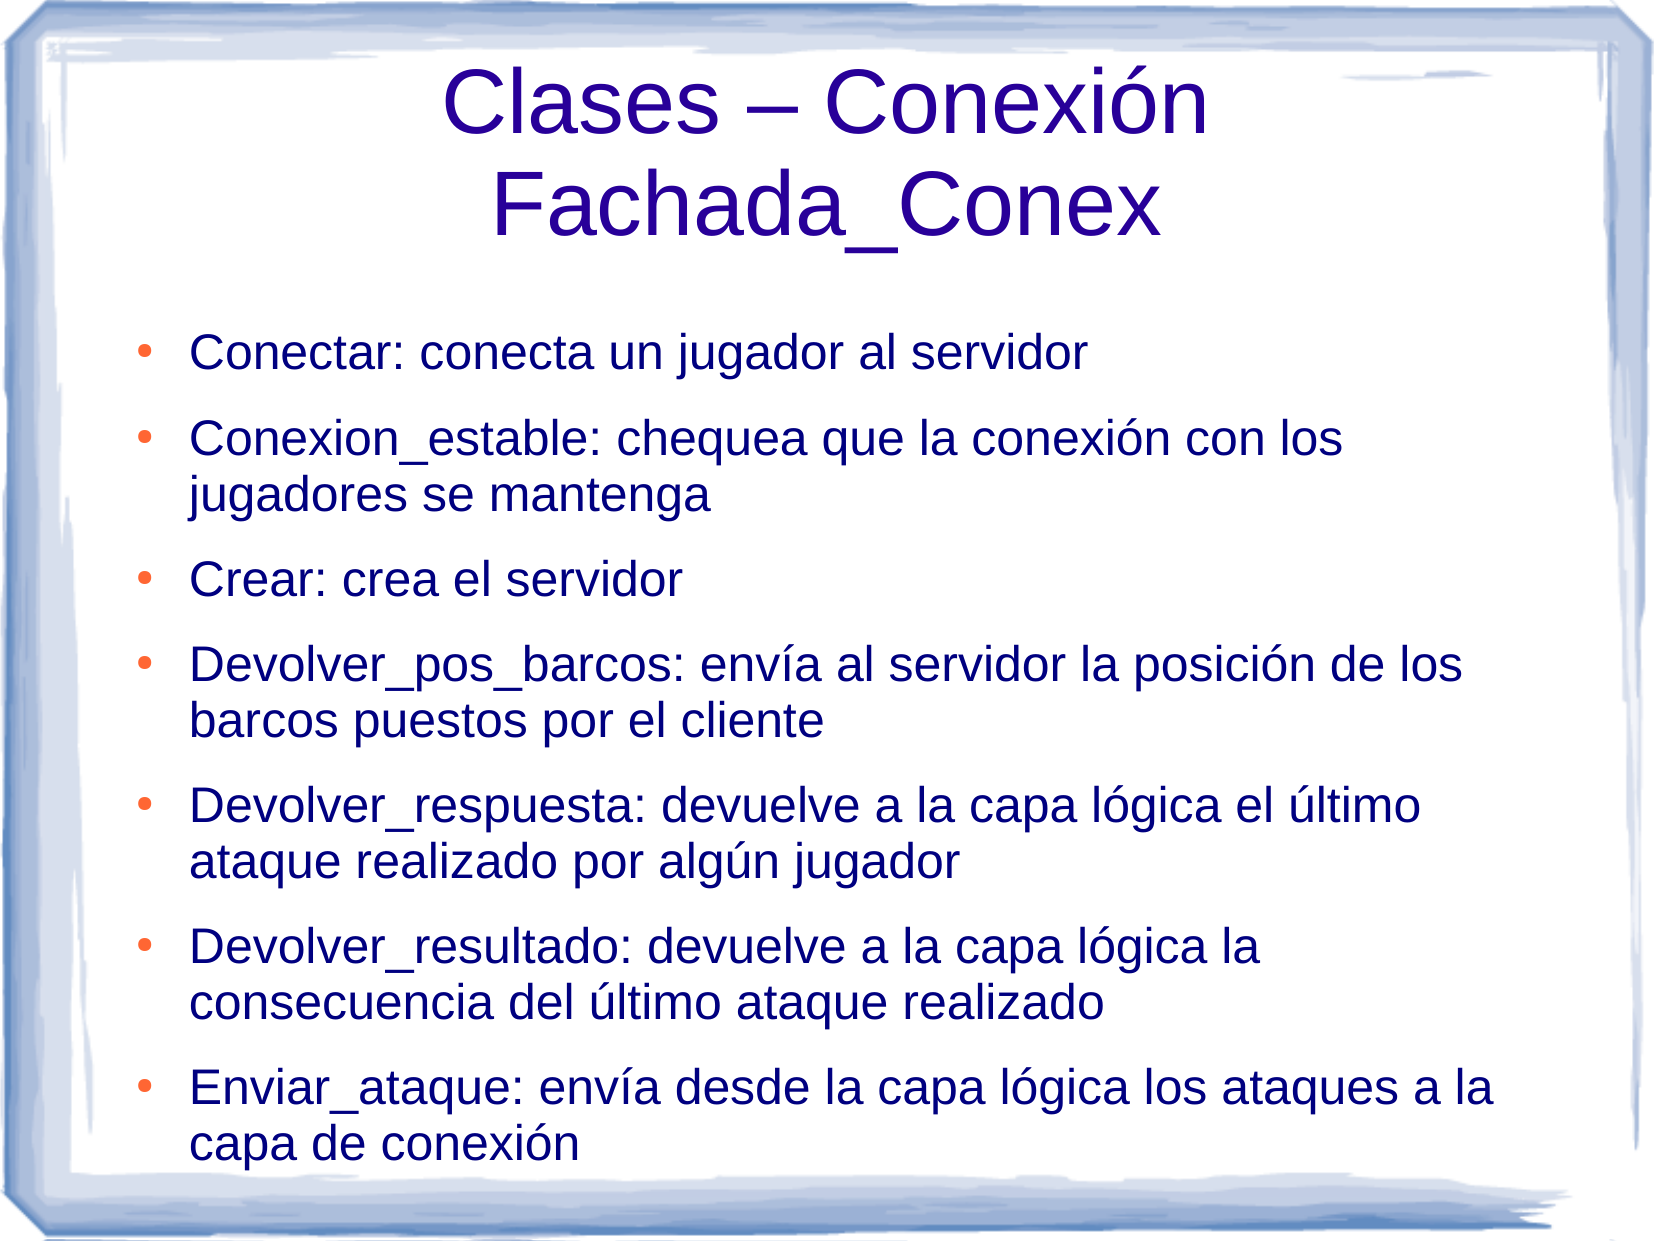

# Clases – Conexión Fachada_Conex
Conectar: conecta un jugador al servidor
Conexion_estable: chequea que la conexión con los jugadores se mantenga
Crear: crea el servidor
Devolver_pos_barcos: envía al servidor la posición de los barcos puestos por el cliente
Devolver_respuesta: devuelve a la capa lógica el último ataque realizado por algún jugador
Devolver_resultado: devuelve a la capa lógica la consecuencia del último ataque realizado
Enviar_ataque: envía desde la capa lógica los ataques a la capa de conexión